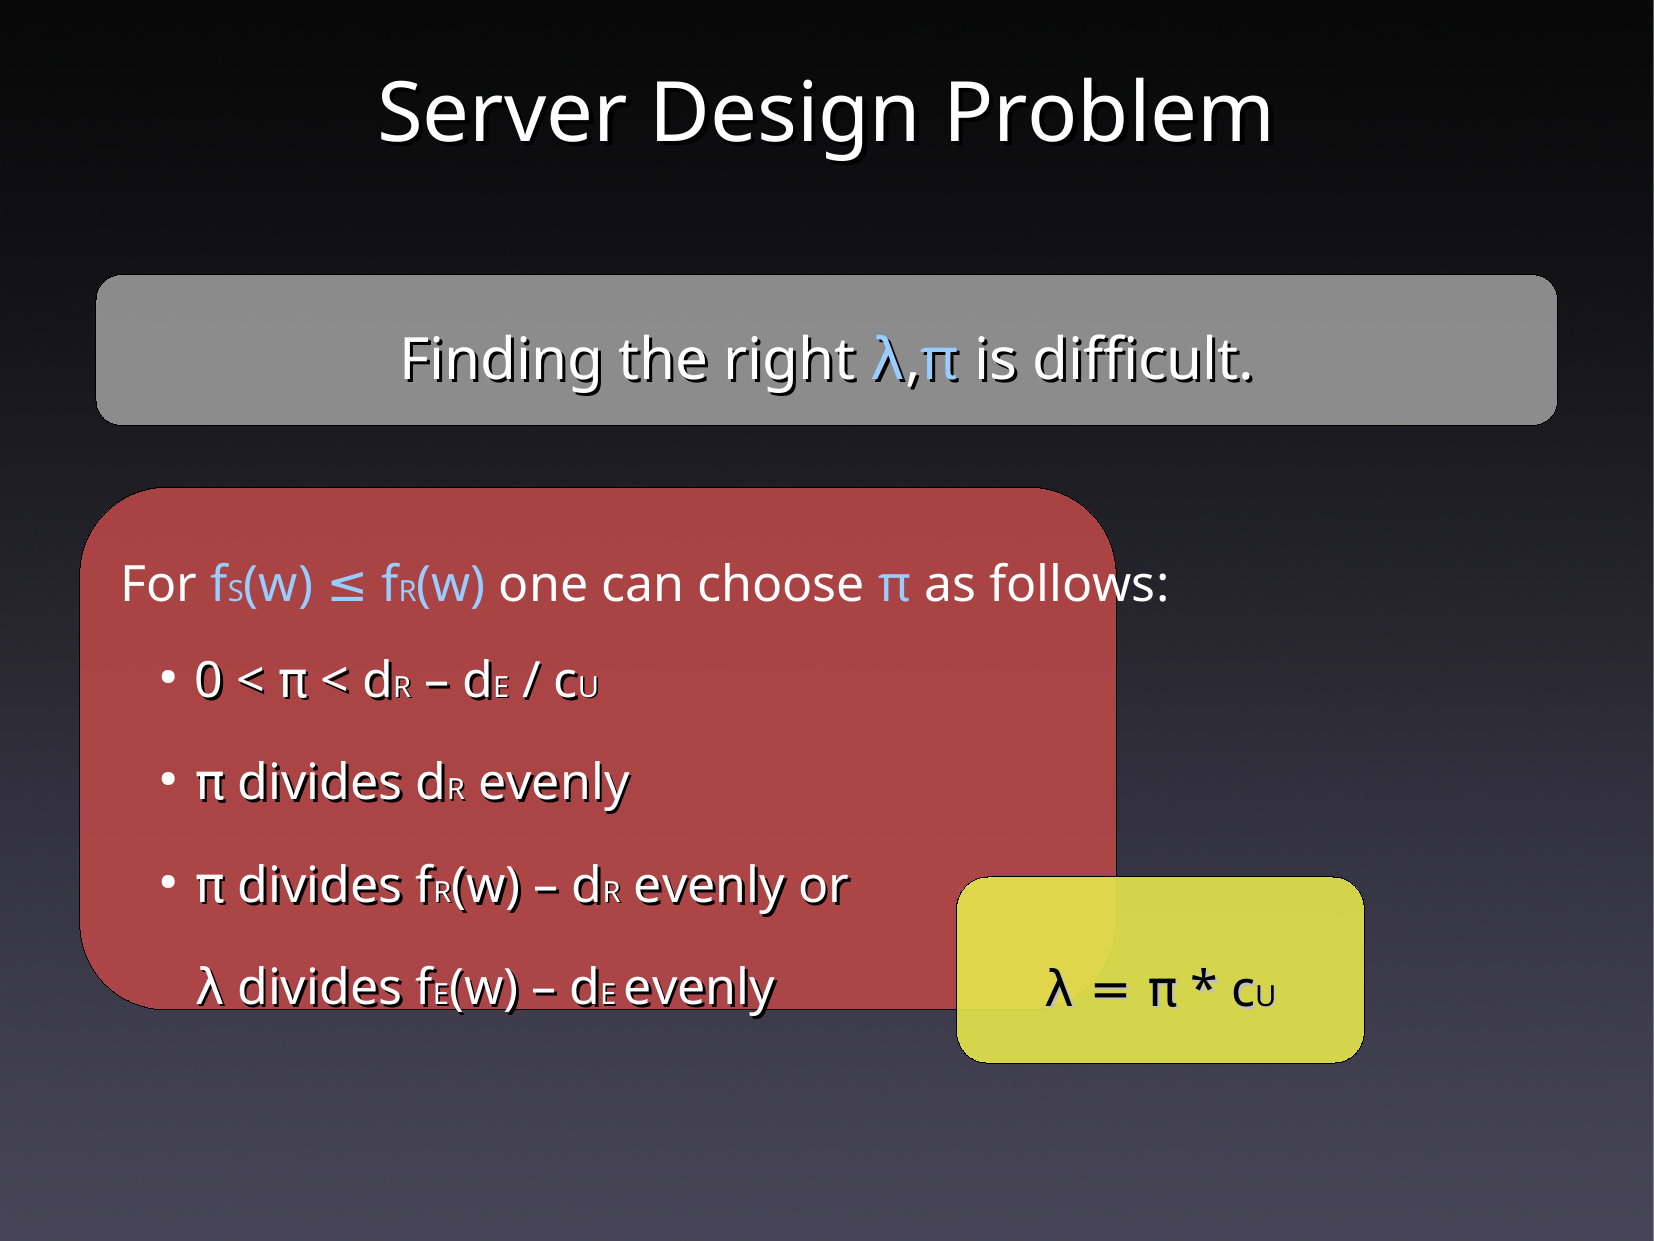

# Server Design Problem
Finding the right λ,π is difficult.
For fS(w) ≤ fR(w) one can choose π as follows:
0 < π < dR – dE / cU
π divides dR evenly
π divides fR(w) – dR evenly or
λ divides fE(w) – dE evenly
λ = π * cU